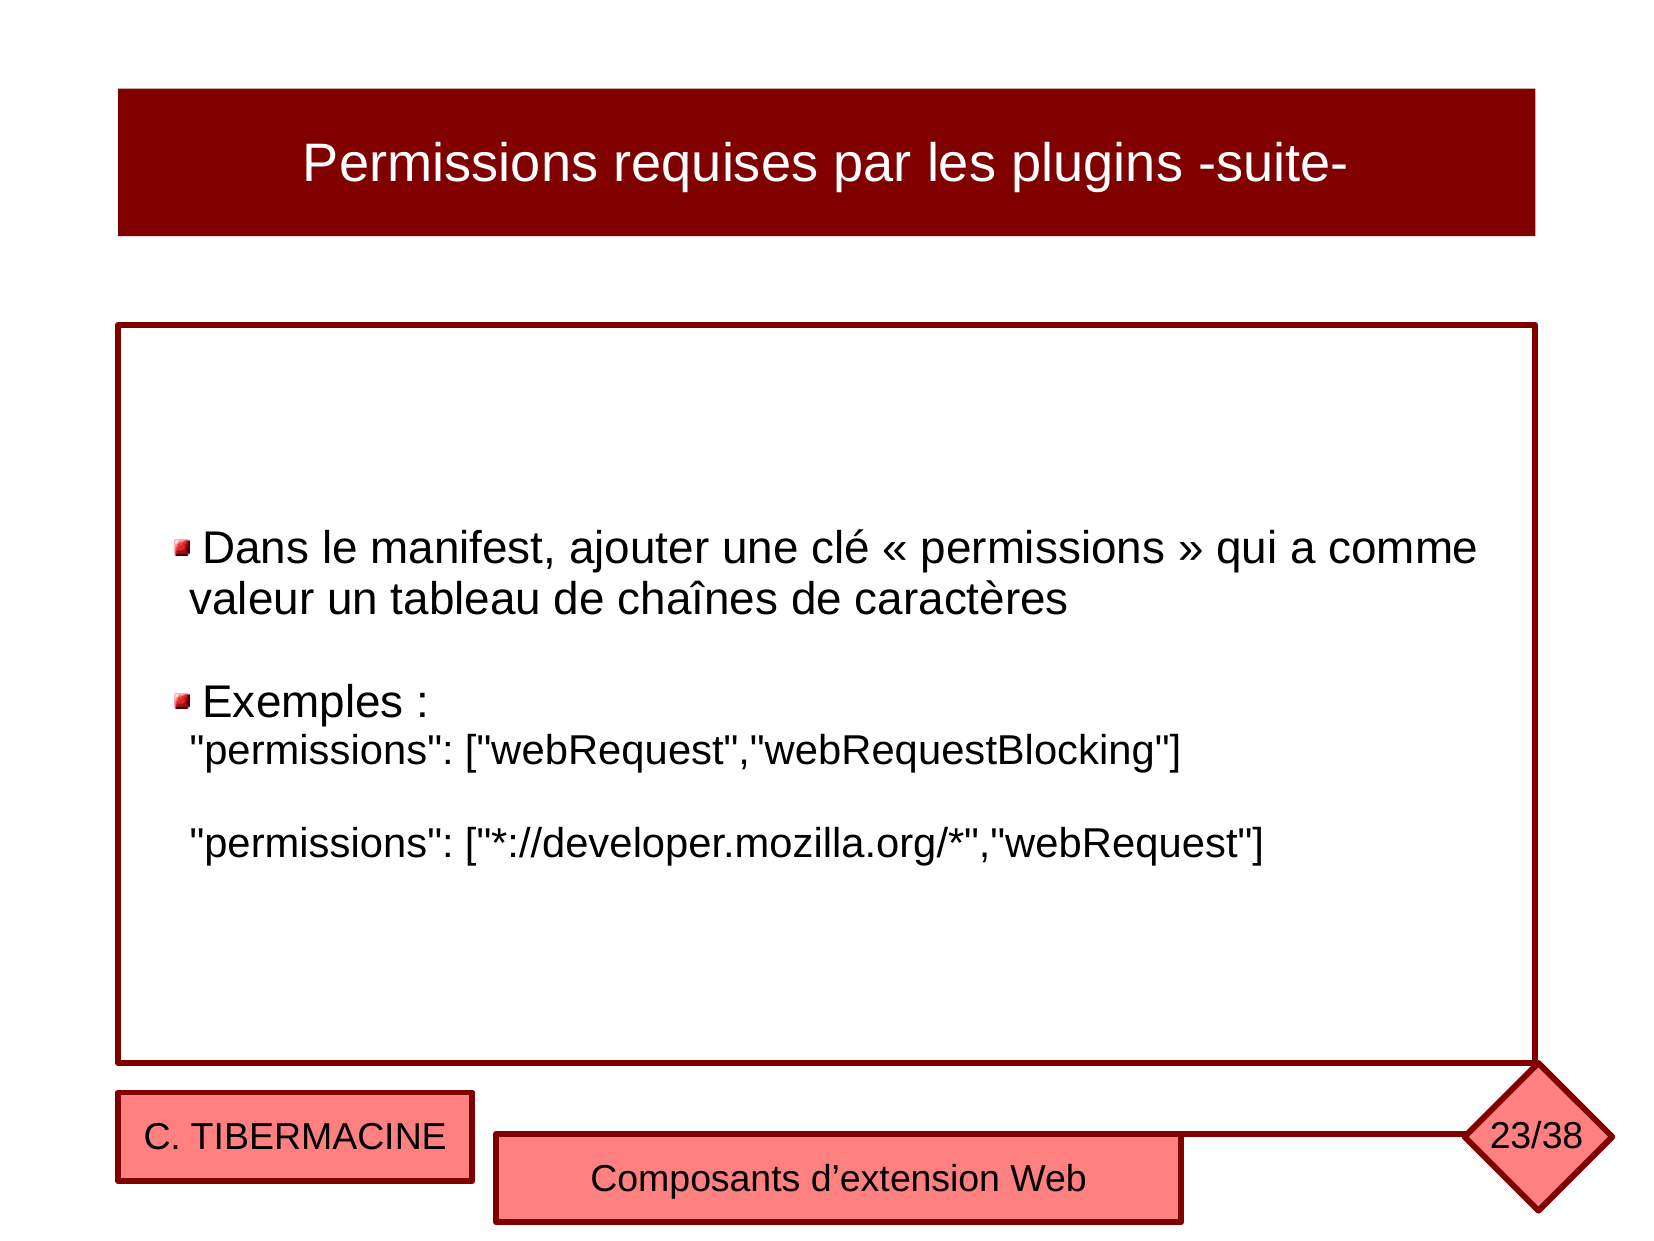

Permissions requises par les plugins -suite-
 Dans le manifest, ajouter une clé « permissions » qui a comme
valeur un tableau de chaînes de caractères
 Exemples :
"permissions": ["webRequest","webRequestBlocking"]
"permissions": ["*://developer.mozilla.org/*","webRequest"]
C. TIBERMACINE
Composants d’extension Web